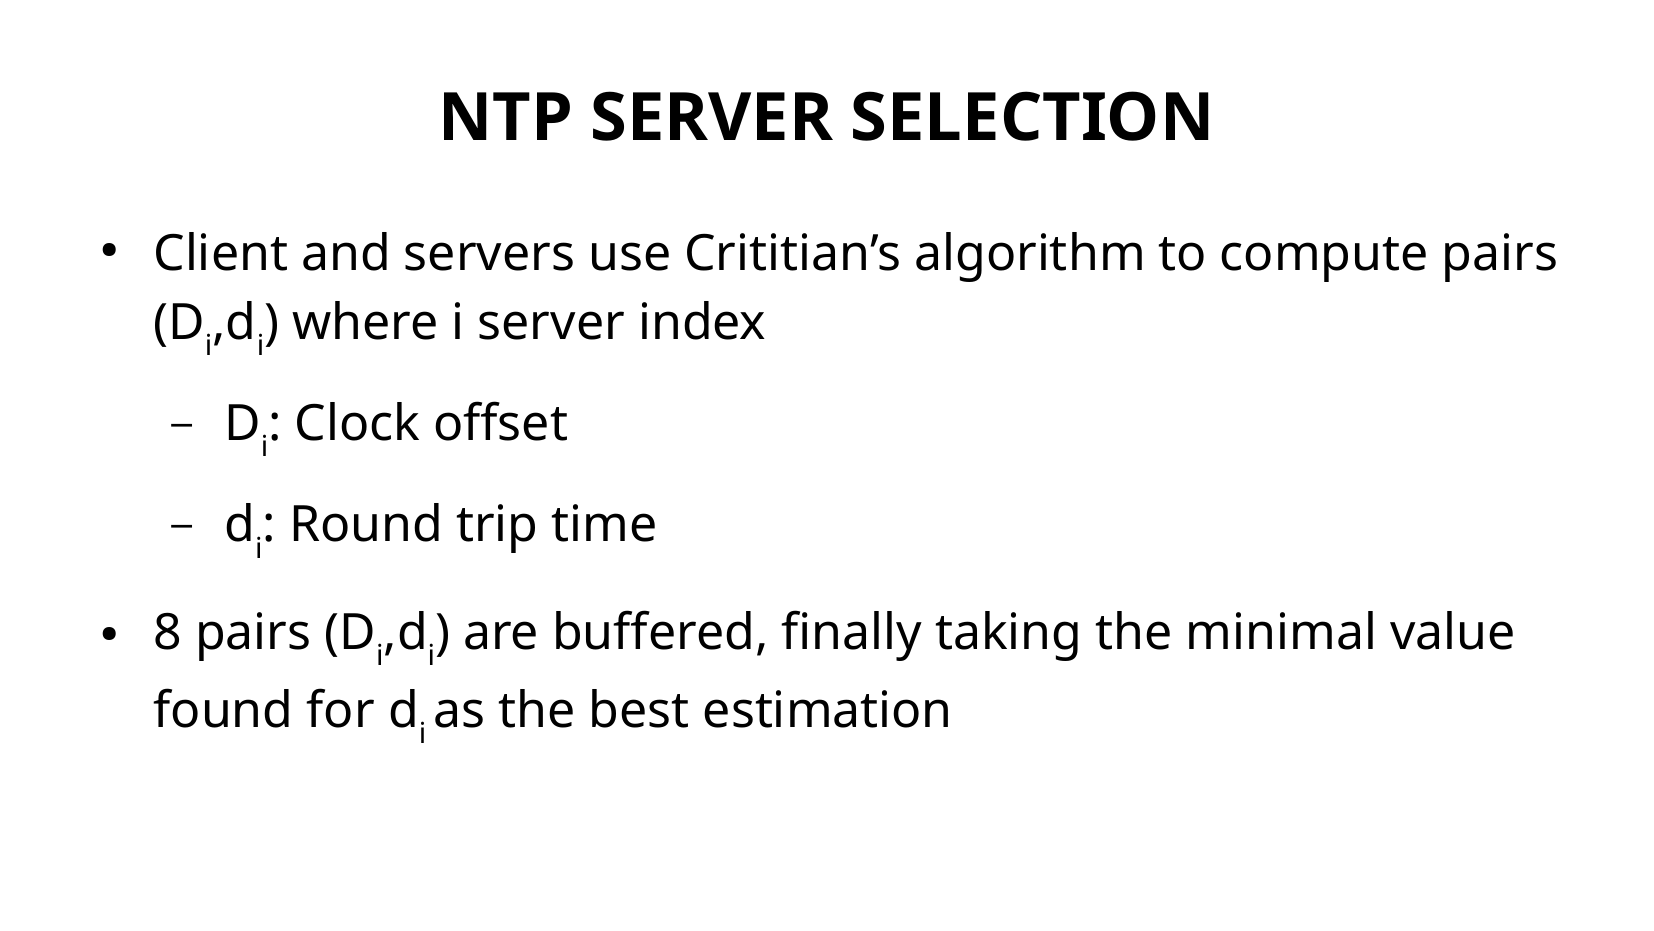

# NTP SERVER SELECTION
Client and servers use Crititian’s algorithm to compute pairs (Di,di) where i server index
Di: Clock offset
di: Round trip time
8 pairs (Di,di) are buffered, finally taking the minimal value found for di as the best estimation